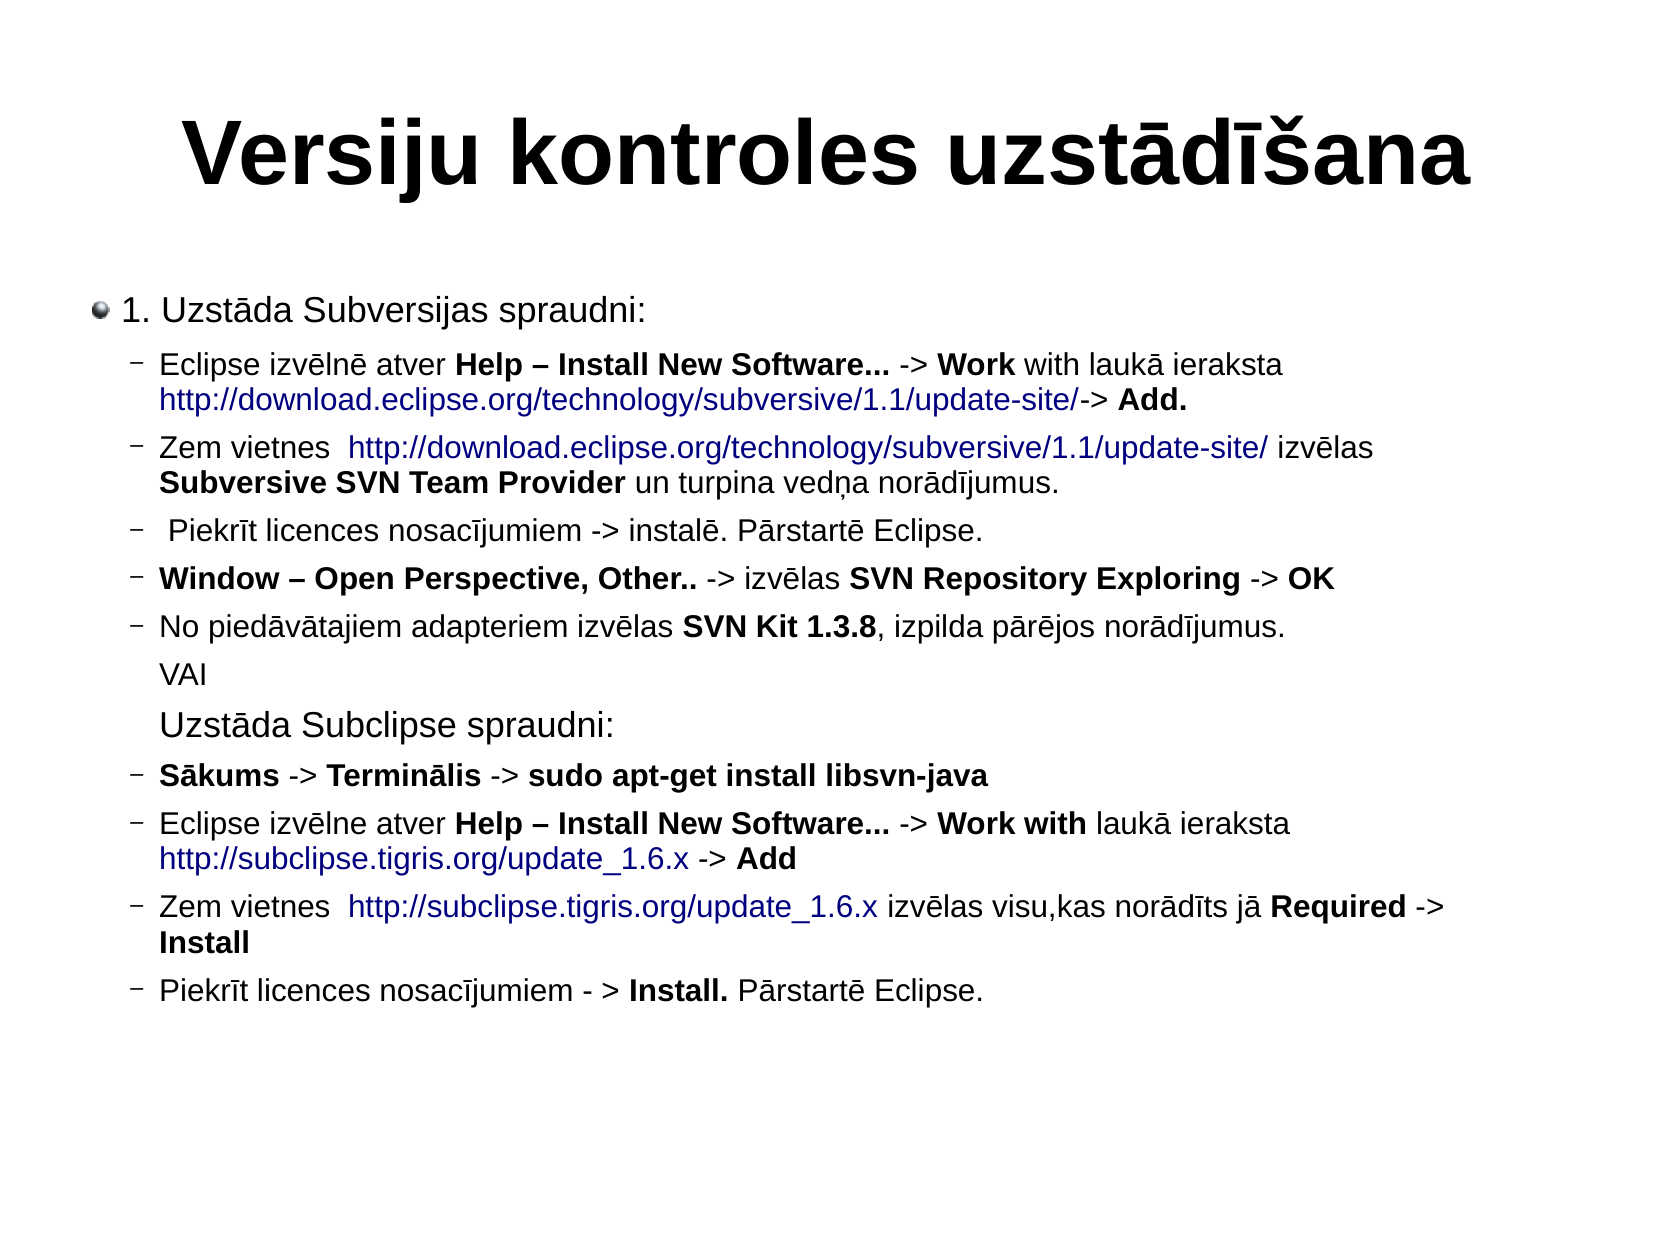

# Versiju kontroles uzstādīšana
1. Uzstāda Subversijas spraudni:
Eclipse izvēlnē atver Help – Install New Software... -> Work with laukā ieraksta http://download.eclipse.org/technology/subversive/1.1/update-site/-> Add.
Zem vietnes http://download.eclipse.org/technology/subversive/1.1/update-site/ izvēlas Subversive SVN Team Provider un turpina vedņa norādījumus.
 Piekrīt licences nosacījumiem -> instalē. Pārstartē Eclipse.
Window – Open Perspective, Other.. -> izvēlas SVN Repository Exploring -> OK
No piedāvātajiem adapteriem izvēlas SVN Kit 1.3.8, izpilda pārējos norādījumus.
VAI
Uzstāda Subclipse spraudni:
Sākums -> Terminālis -> sudo apt-get install libsvn-java
Eclipse izvēlne atver Help – Install New Software... -> Work with laukā ieraksta http://subclipse.tigris.org/update_1.6.x -> Add
Zem vietnes http://subclipse.tigris.org/update_1.6.x izvēlas visu,kas norādīts jā Required -> Install
Piekrīt licences nosacījumiem - > Install. Pārstartē Eclipse.